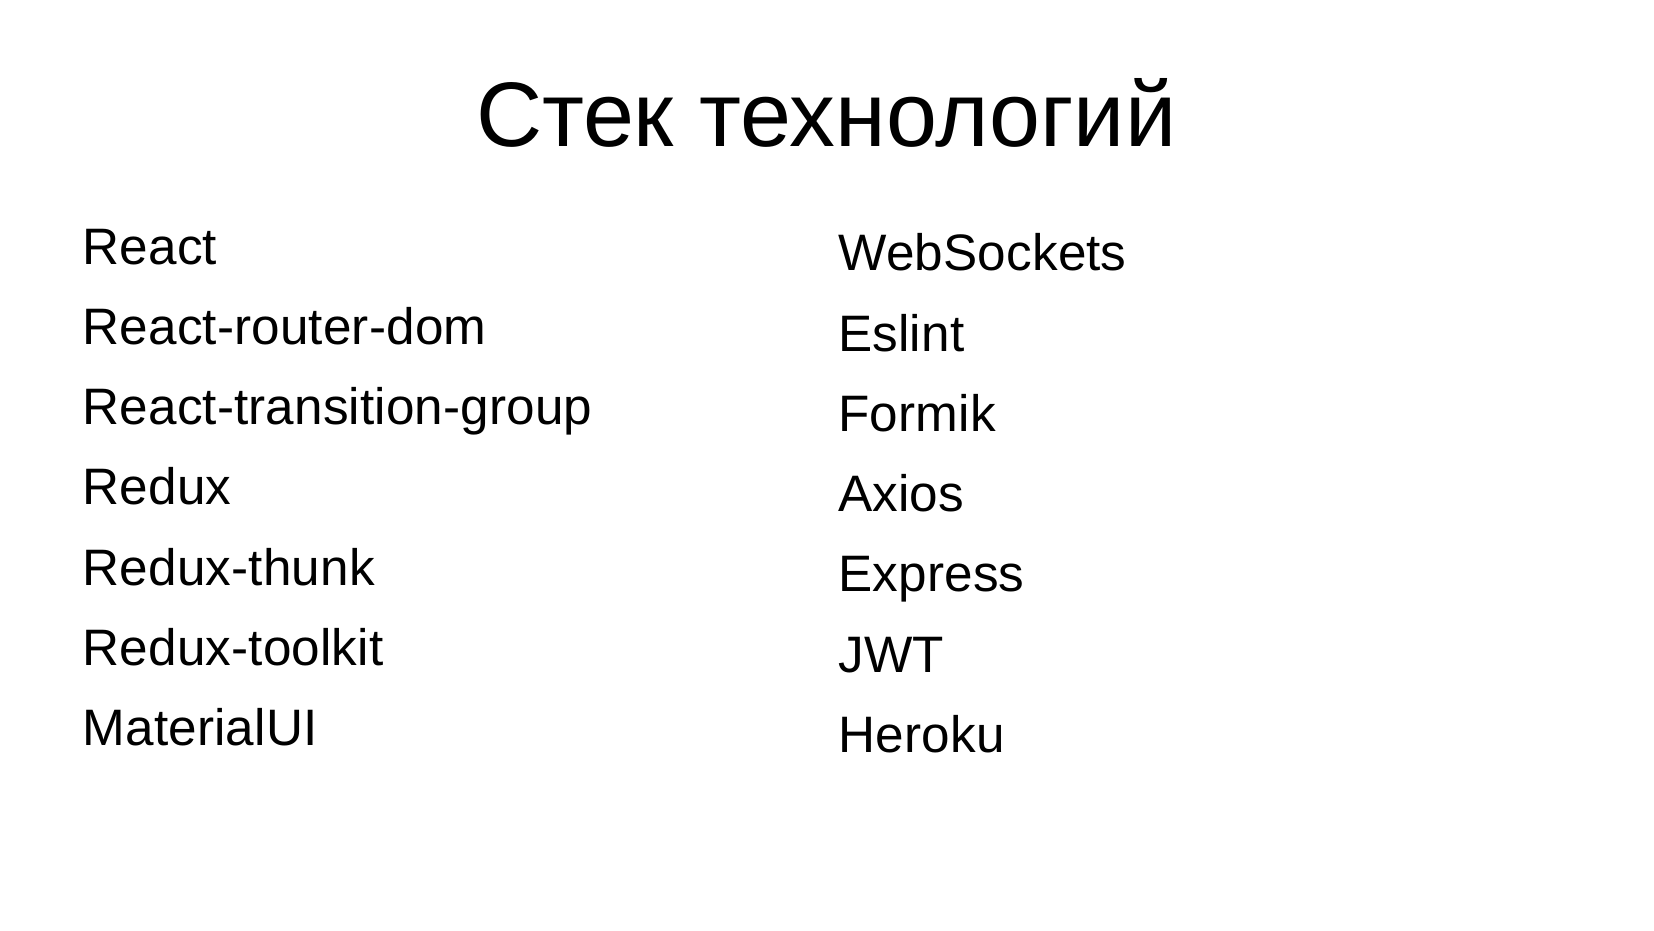

# Стек технологий
React
React-router-dom
React-transition-group
Redux
Redux-thunk
Redux-toolkit
MaterialUI
WebSockets
Eslint
Formik
Axios
Express
JWT
Heroku